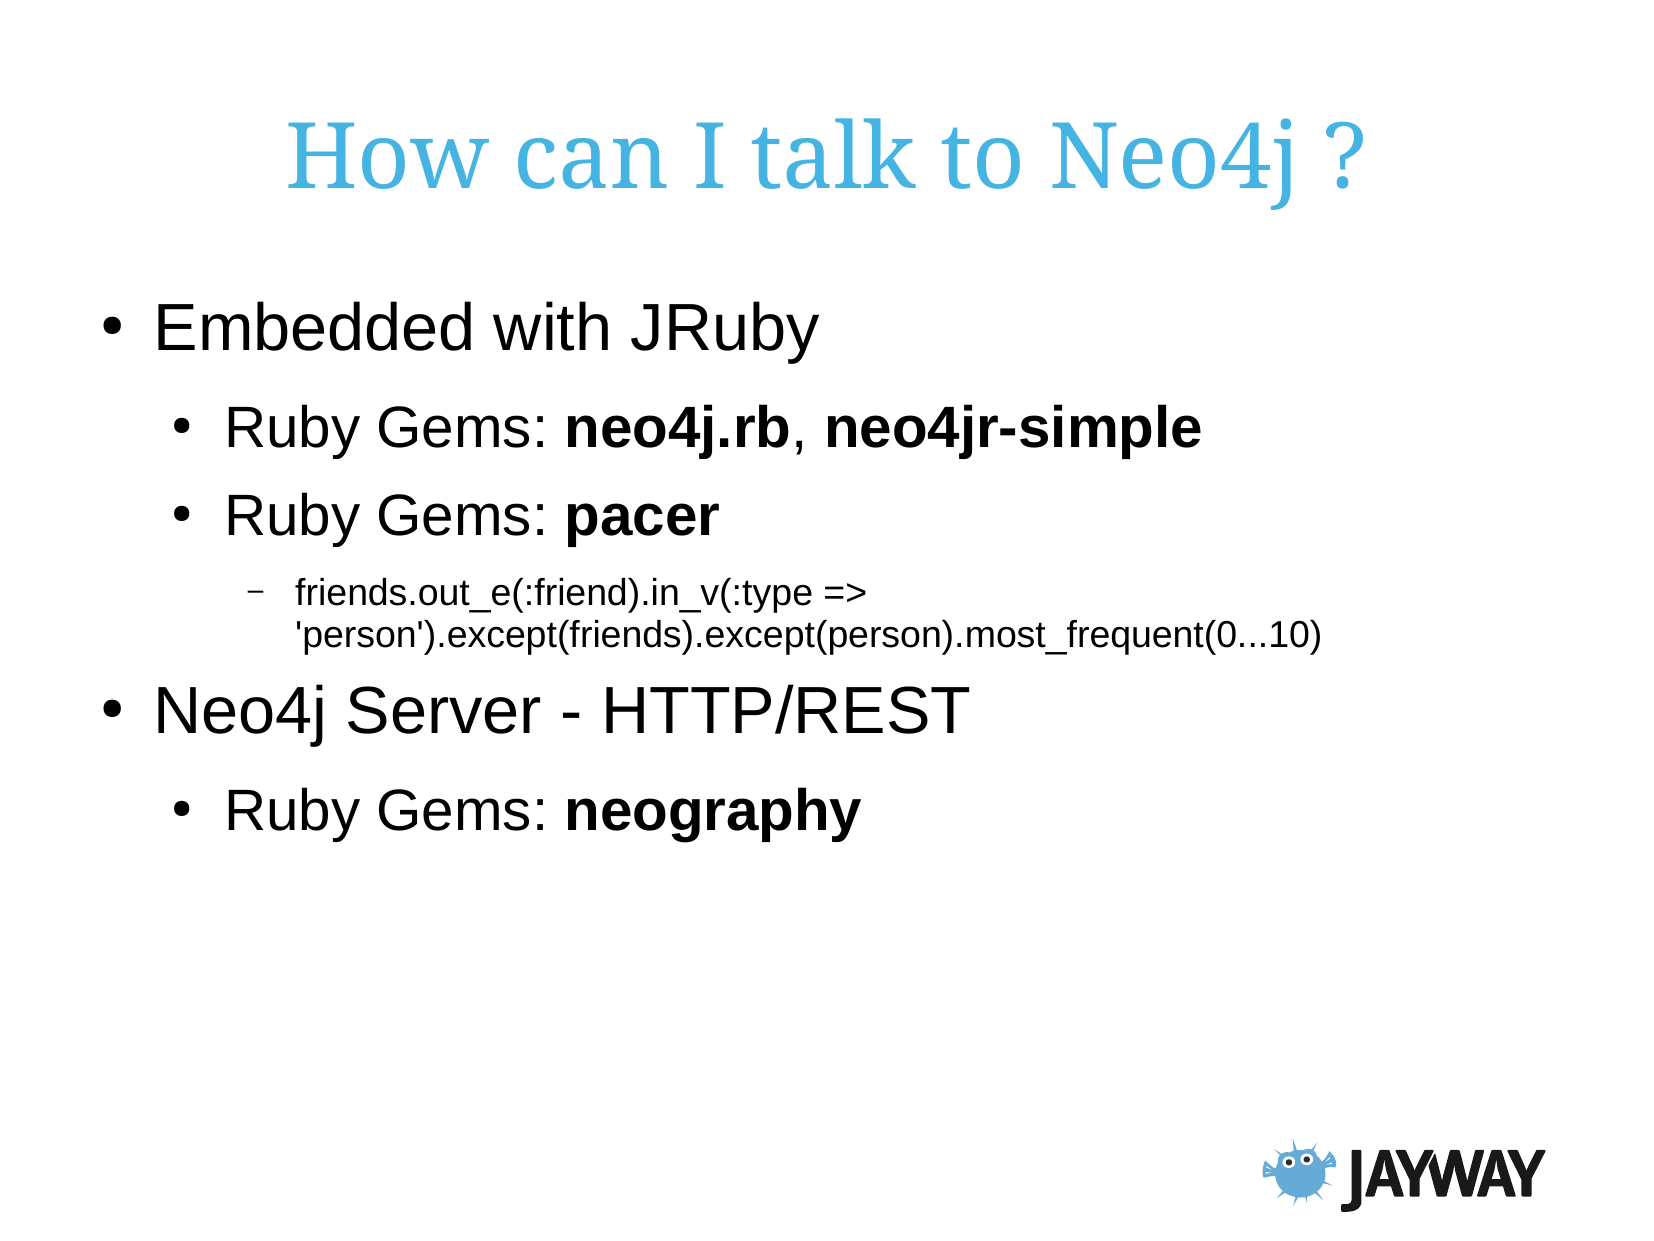

# How can I talk to Neo4j ?
Embedded with JRuby
Ruby Gems: neo4j.rb, neo4jr-simple
Ruby Gems: pacer
friends.out_e(:friend).in_v(:type => 'person').except(friends).except(person).most_frequent(0...10)
Neo4j Server - HTTP/REST
Ruby Gems: neography